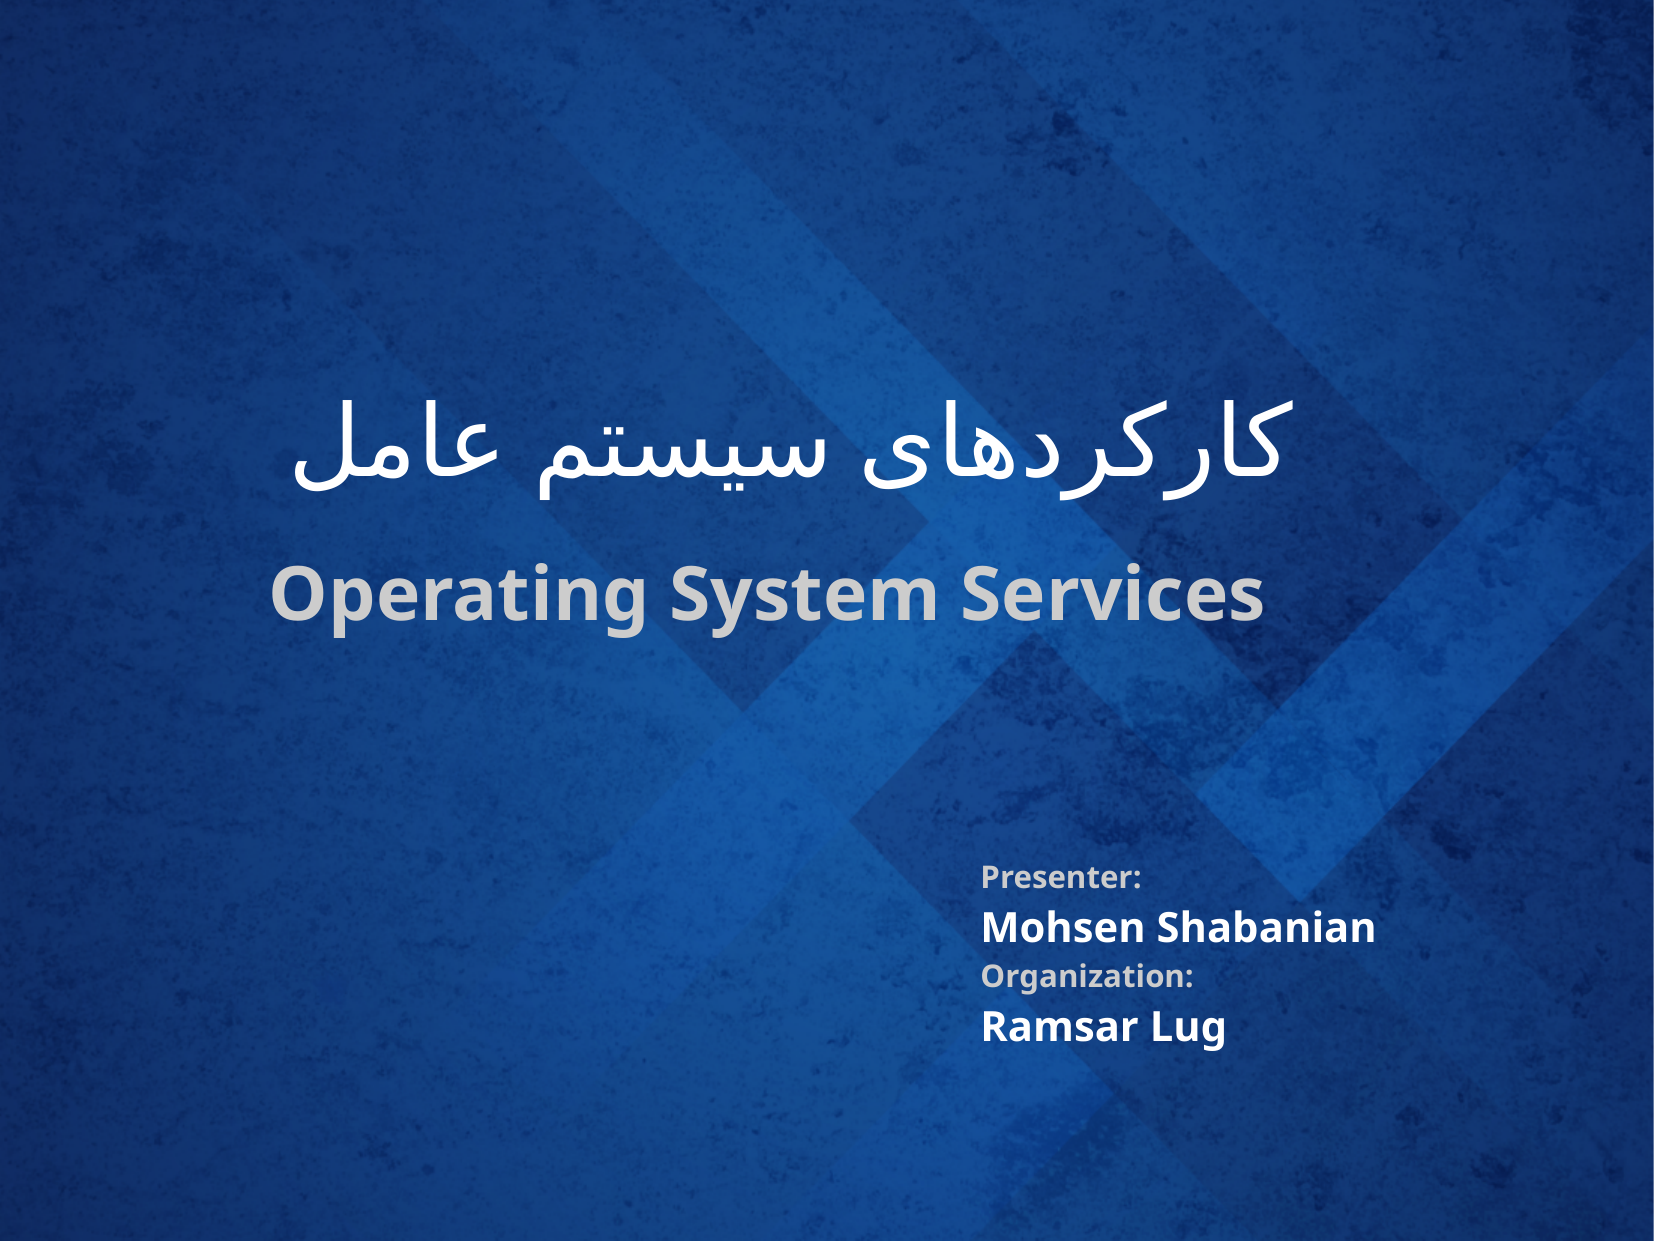

# کارکردهای سیستم عامل
Operating System Services
Presenter:
Mohsen Shabanian
Organization:
Ramsar Lug